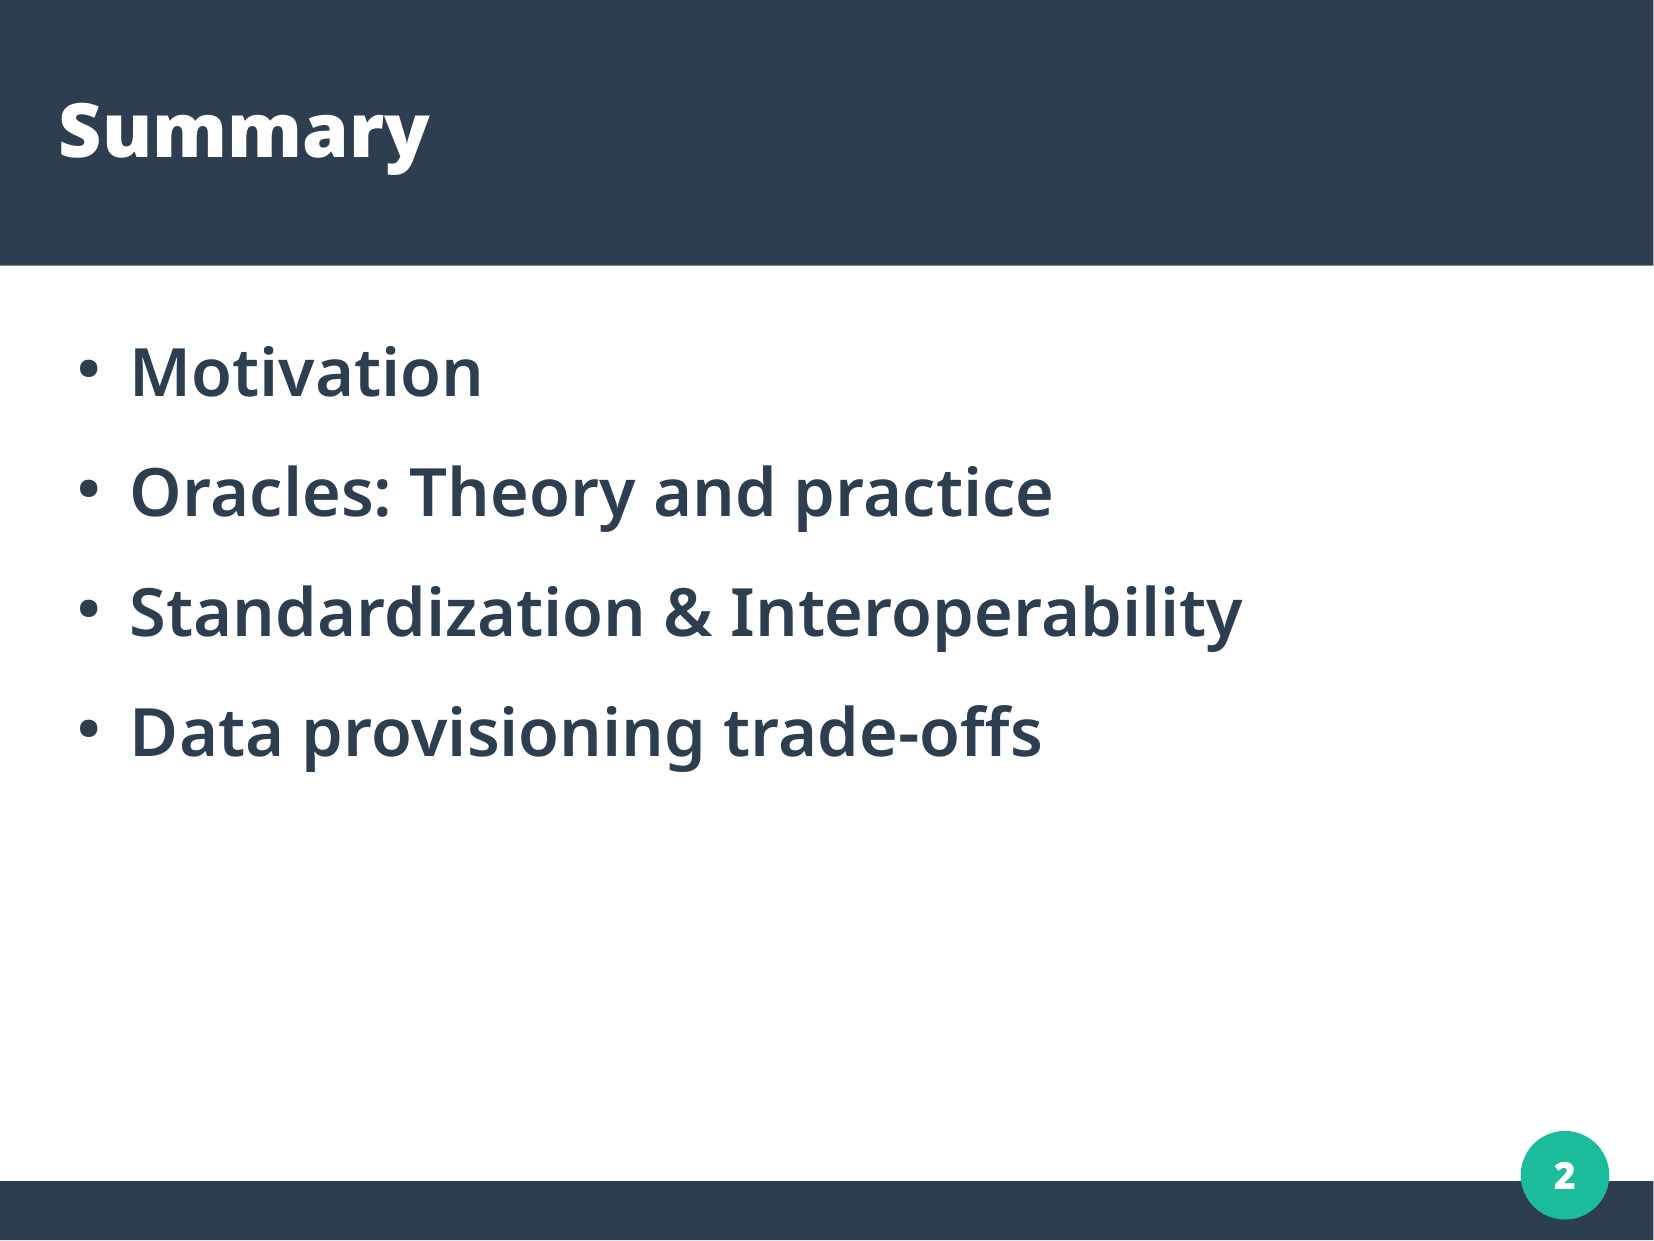

# Summary
Motivation
Oracles: Theory and practice
Standardization & Interoperability
Data provisioning trade-offs
2